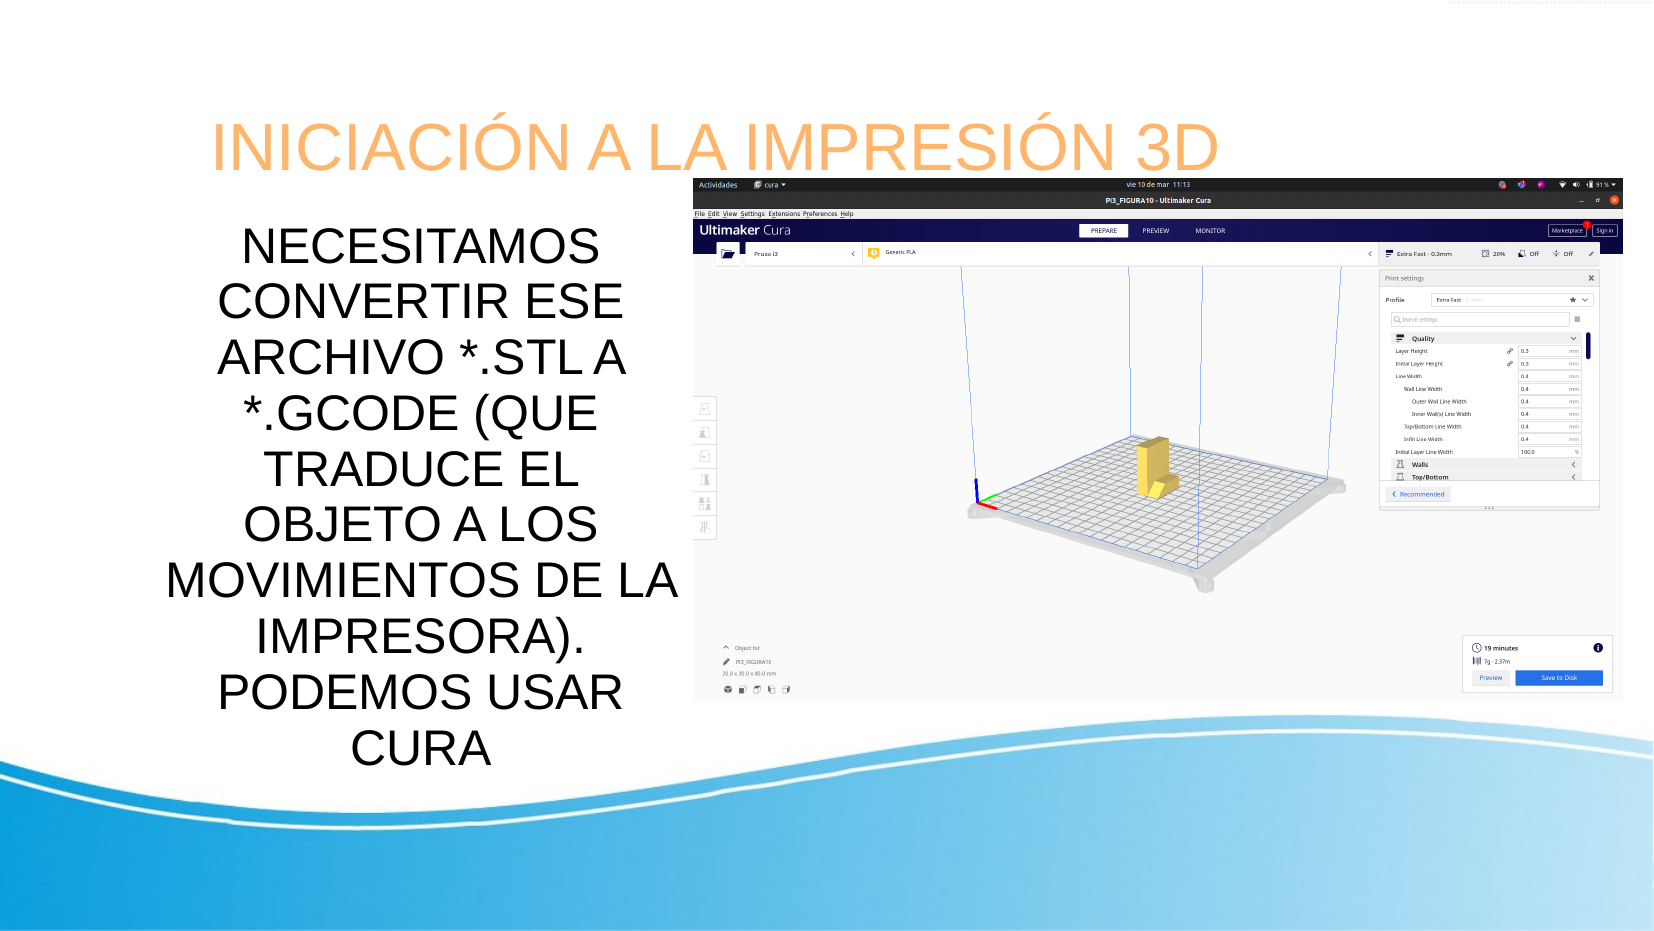

INICIACIÓN A LA IMPRESIÓN 3D
# NECESITAMOS CONVERTIR ESE ARCHIVO *.STL A *.GCODE (QUE TRADUCE EL OBJETO A LOS MOVIMIENTOS DE LA IMPRESORA). PODEMOS USAR CURA